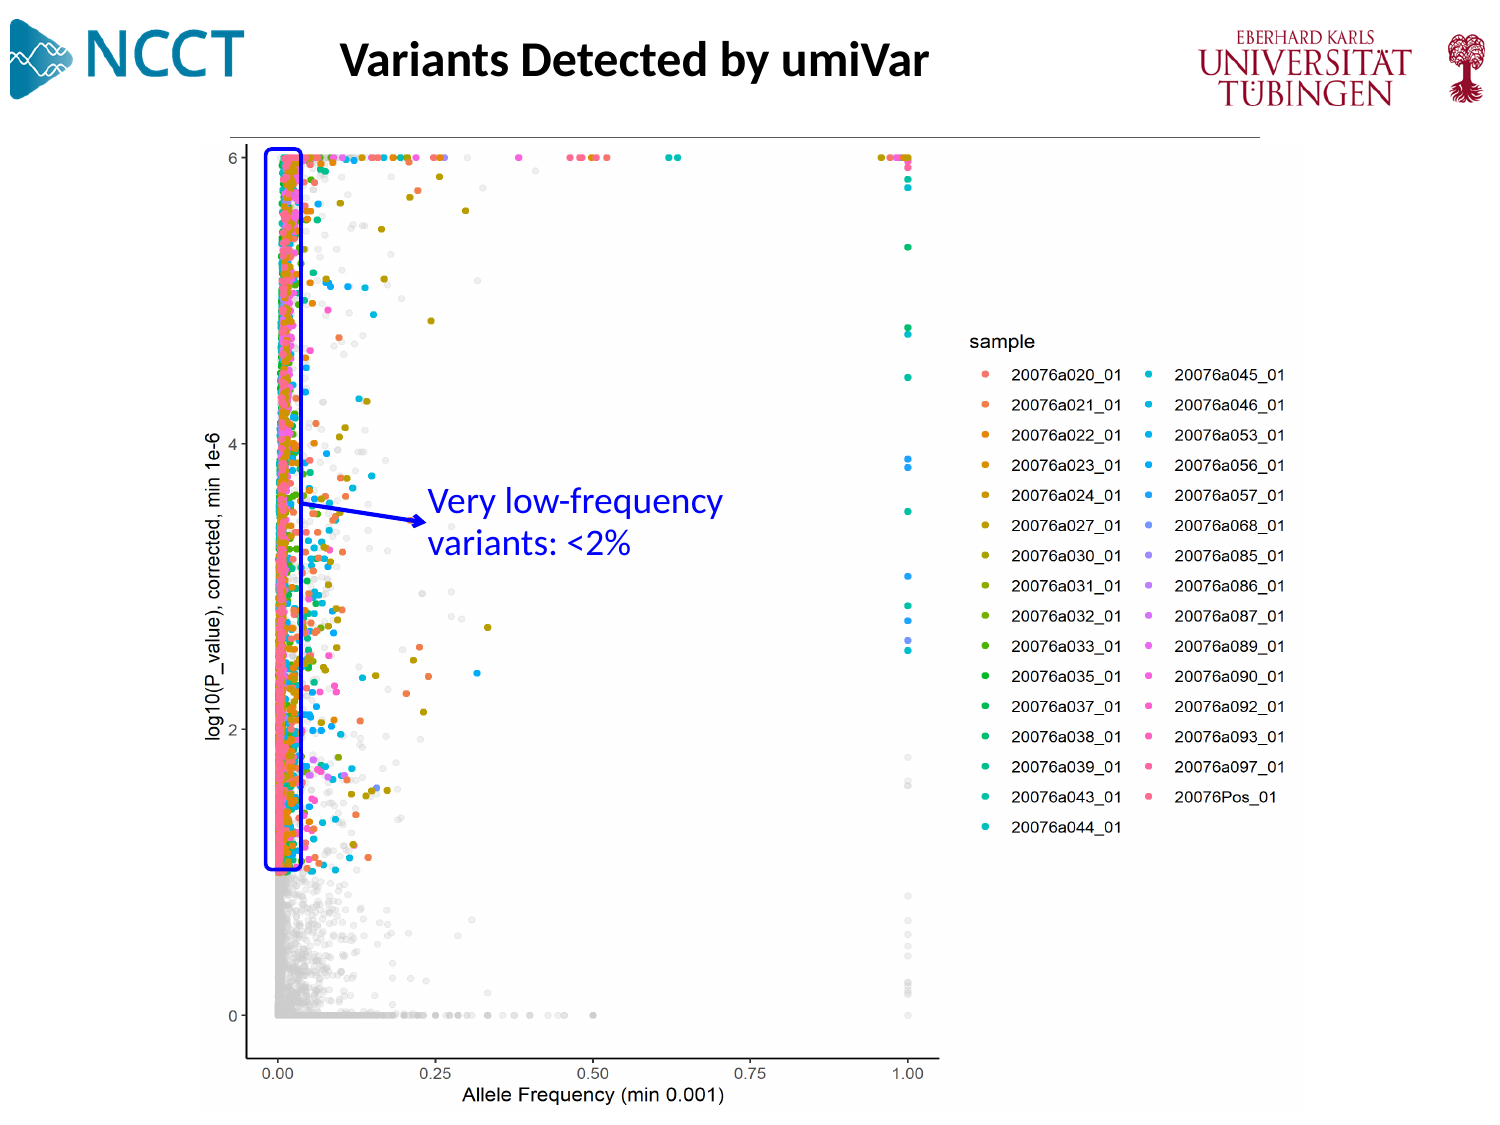

Variants Detected by umiVar
Very low-frequency variants: <2%